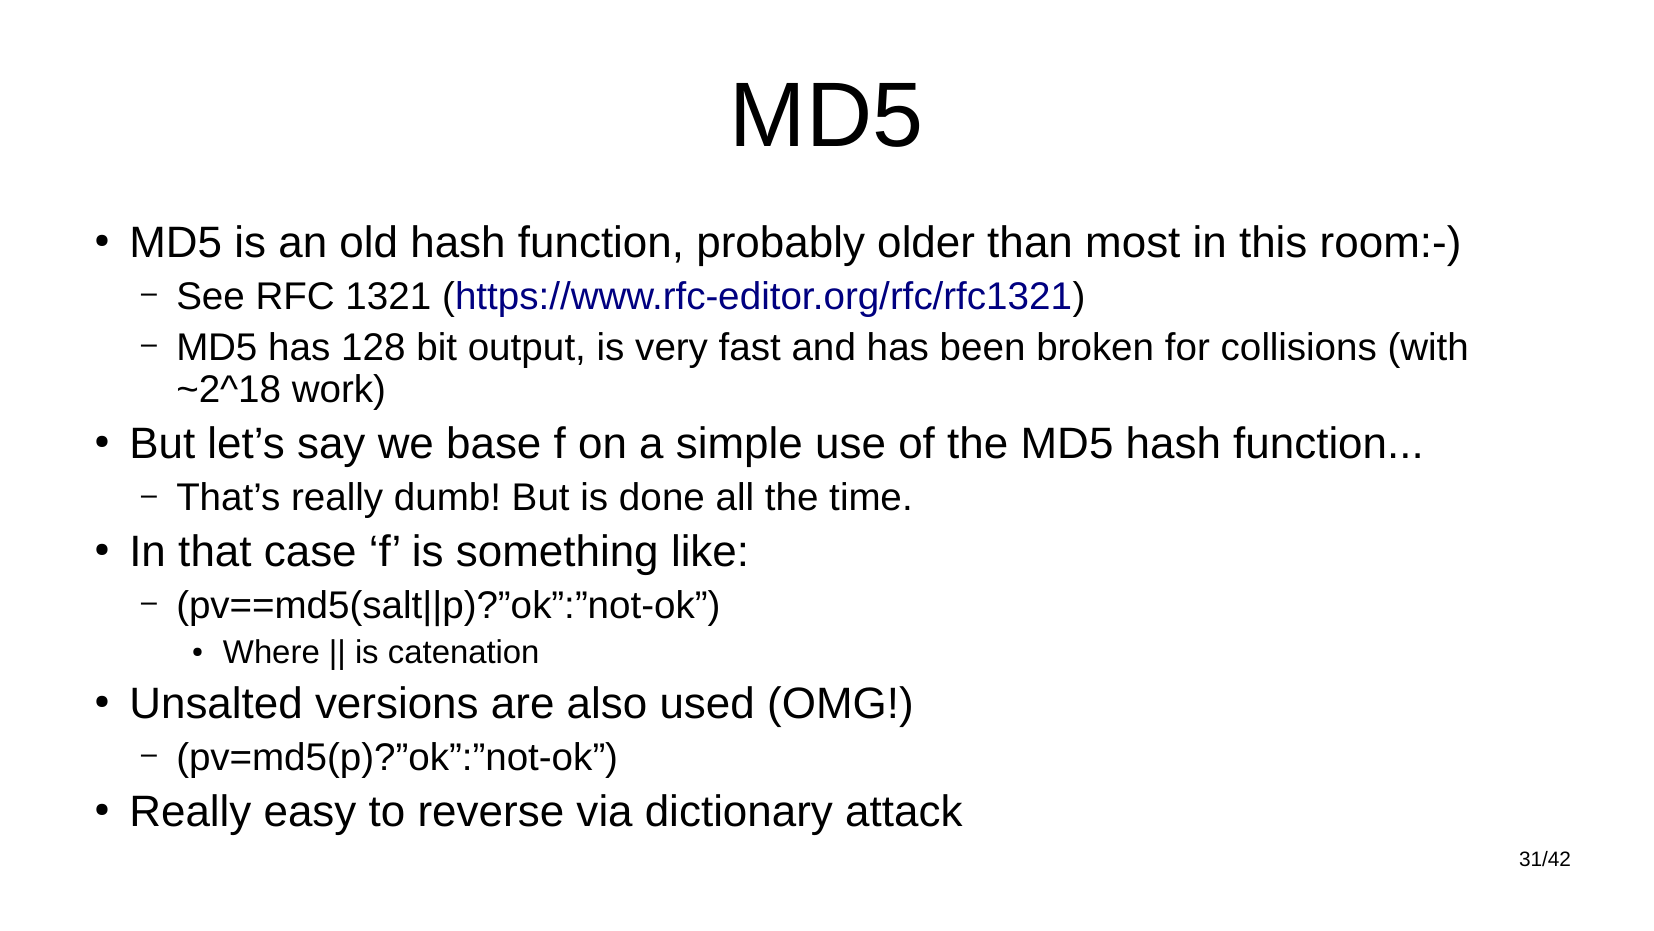

# MD5
MD5 is an old hash function, probably older than most in this room:-)
See RFC 1321 (https://www.rfc-editor.org/rfc/rfc1321)
MD5 has 128 bit output, is very fast and has been broken for collisions (with ~2^18 work)
But let’s say we base f on a simple use of the MD5 hash function...
That’s really dumb! But is done all the time.
In that case ‘f’ is something like:
(pv==md5(salt||p)?”ok”:”not-ok”)
Where || is catenation
Unsalted versions are also used (OMG!)
(pv=md5(p)?”ok”:”not-ok”)
Really easy to reverse via dictionary attack
31